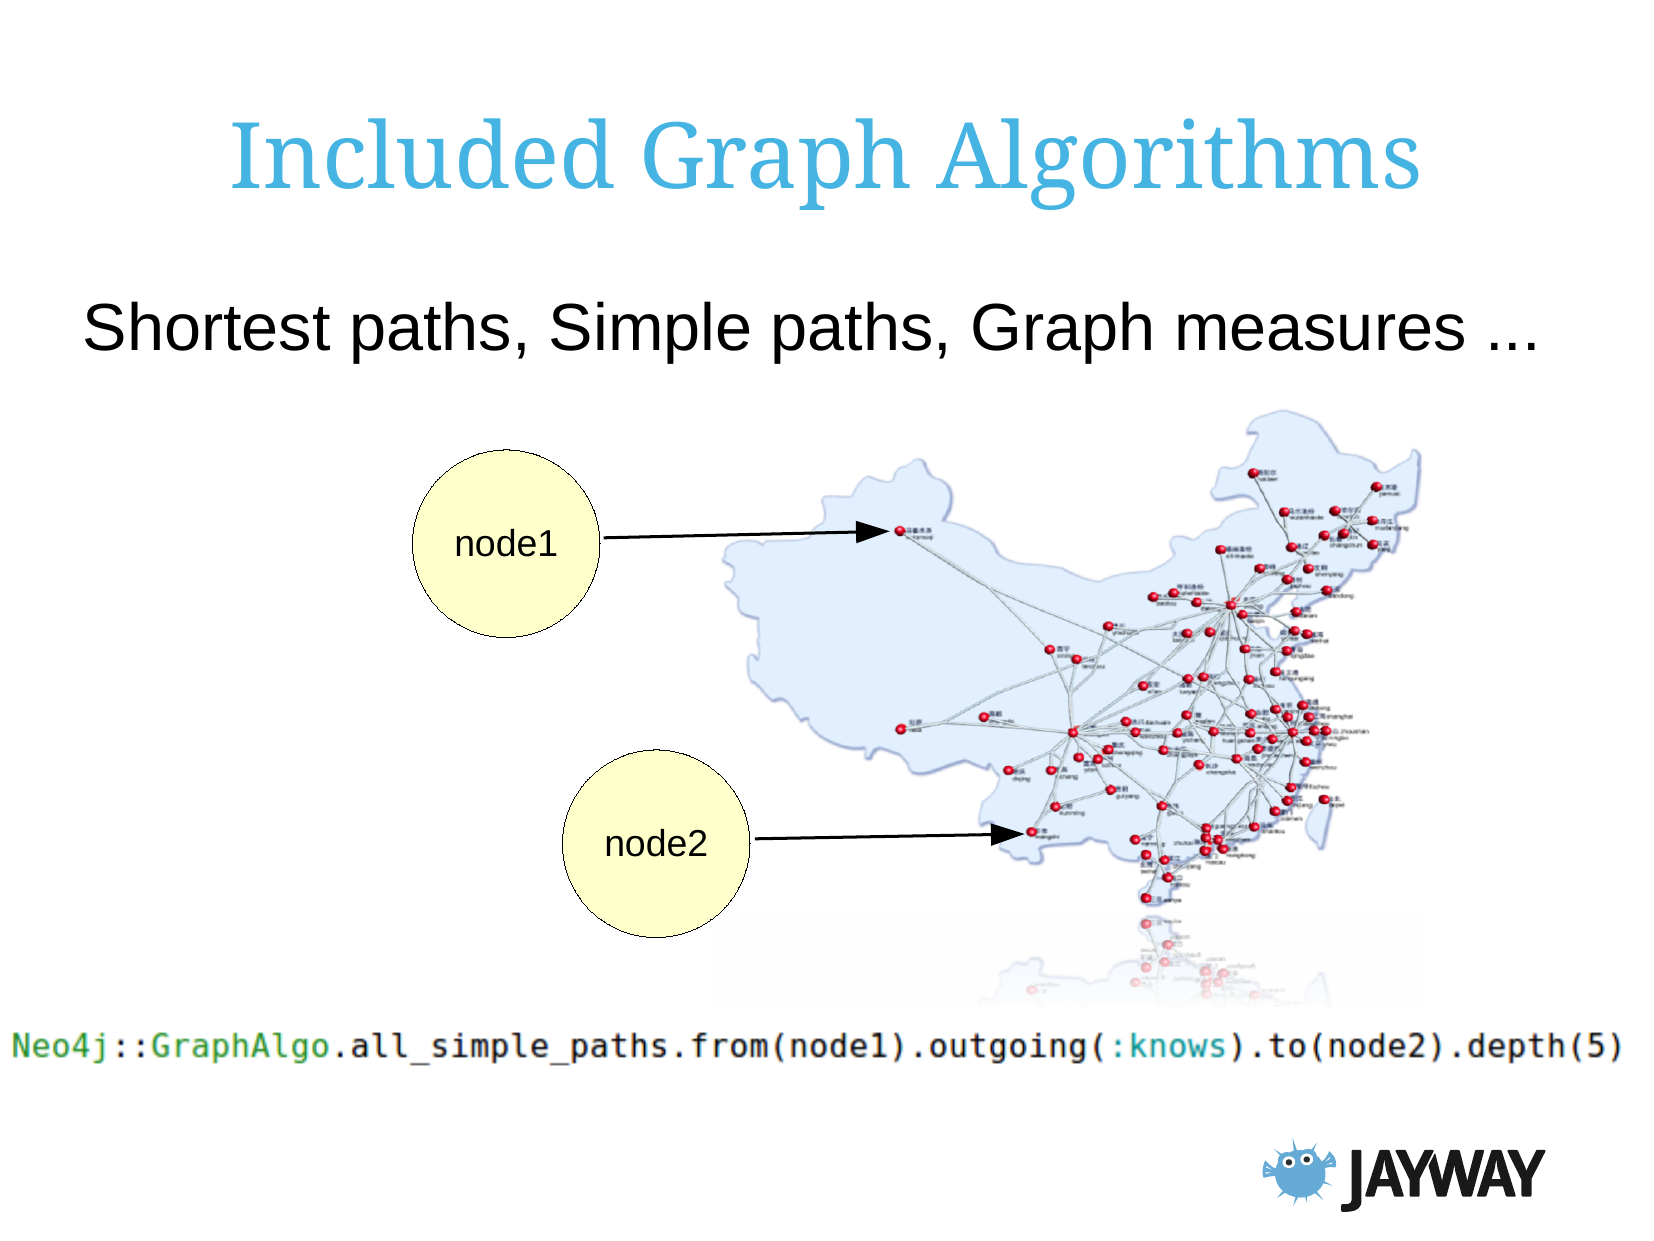

# Included Graph Algorithms
Shortest paths, Simple paths, Graph measures ...
node1
node2